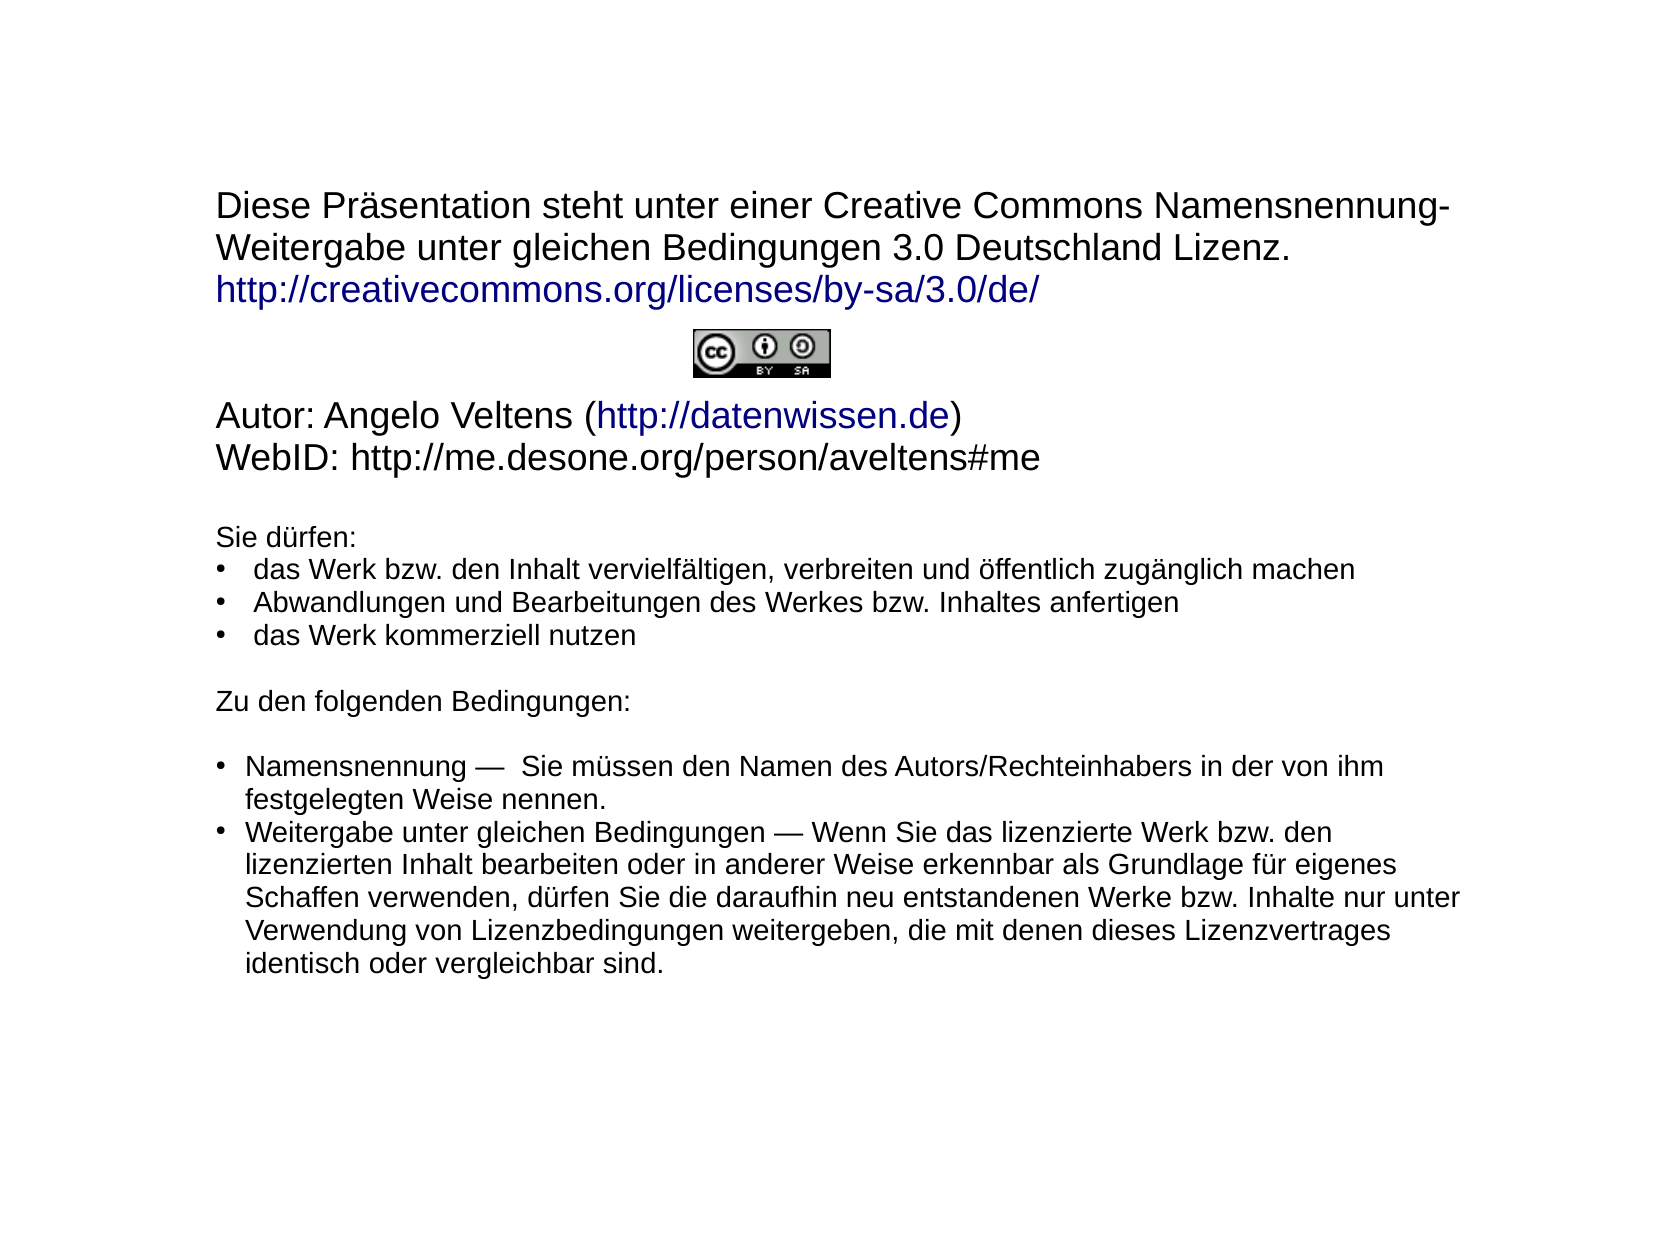

Diese Präsentation steht unter einer Creative Commons Namensnennung-Weitergabe unter gleichen Bedingungen 3.0 Deutschland Lizenz.
http://creativecommons.org/licenses/by-sa/3.0/de/
Autor: Angelo Veltens (http://datenwissen.de)
WebID: http://me.desone.org/person/aveltens#me
Sie dürfen:
 das Werk bzw. den Inhalt vervielfältigen, verbreiten und öffentlich zugänglich machen
 Abwandlungen und Bearbeitungen des Werkes bzw. Inhaltes anfertigen
 das Werk kommerziell nutzen
Zu den folgenden Bedingungen:
Namensnennung — Sie müssen den Namen des Autors/Rechteinhabers in der von ihm festgelegten Weise nennen.
Weitergabe unter gleichen Bedingungen — Wenn Sie das lizenzierte Werk bzw. den lizenzierten Inhalt bearbeiten oder in anderer Weise erkennbar als Grundlage für eigenes Schaffen verwenden, dürfen Sie die daraufhin neu entstandenen Werke bzw. Inhalte nur unter Verwendung von Lizenzbedingungen weitergeben, die mit denen dieses Lizenzvertrages identisch oder vergleichbar sind.